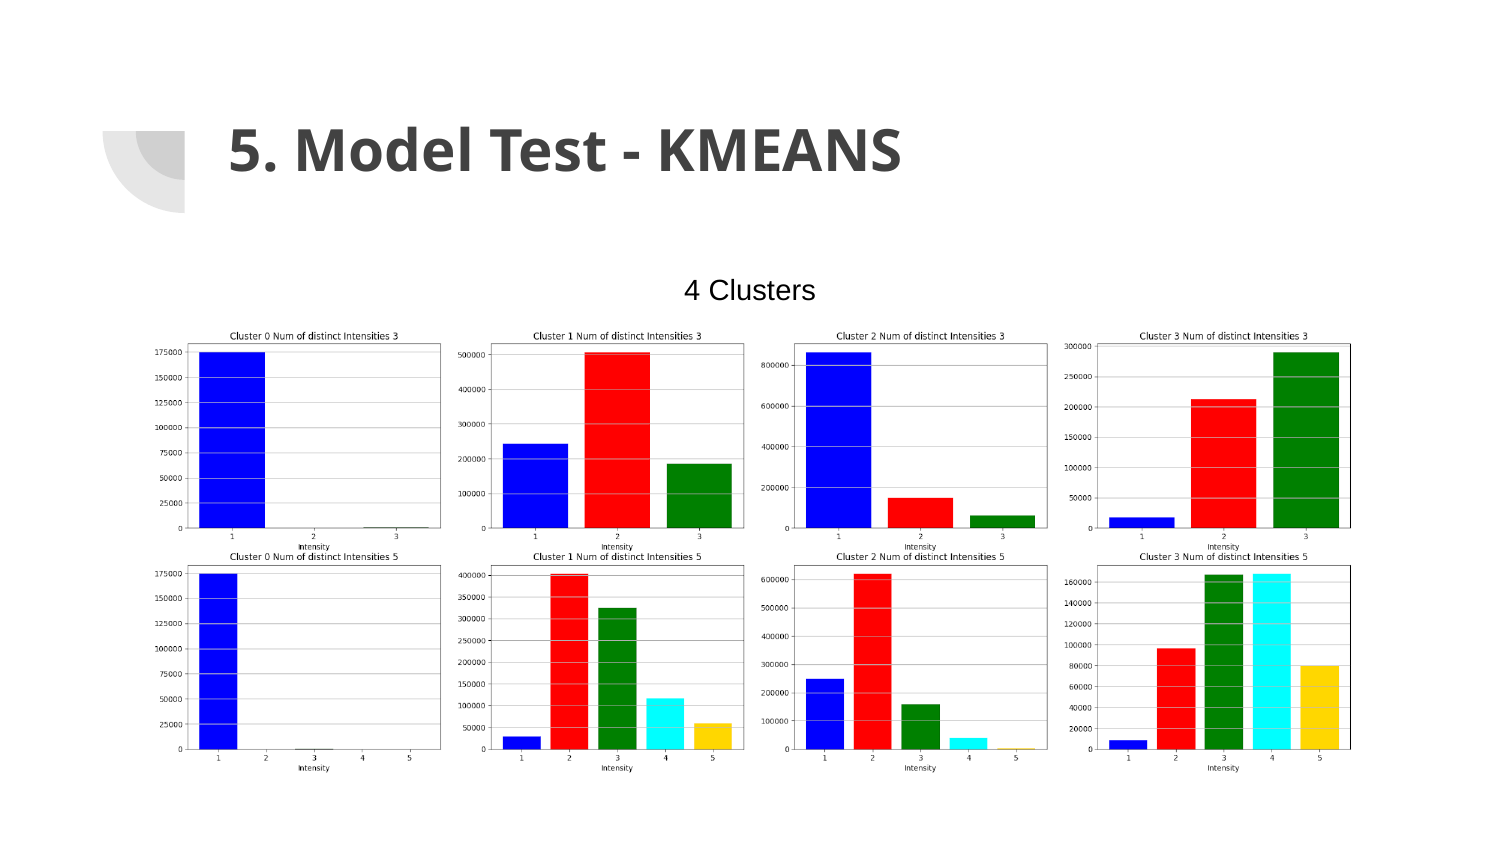

5. Model Test - KMEANS
4 Clusters
#